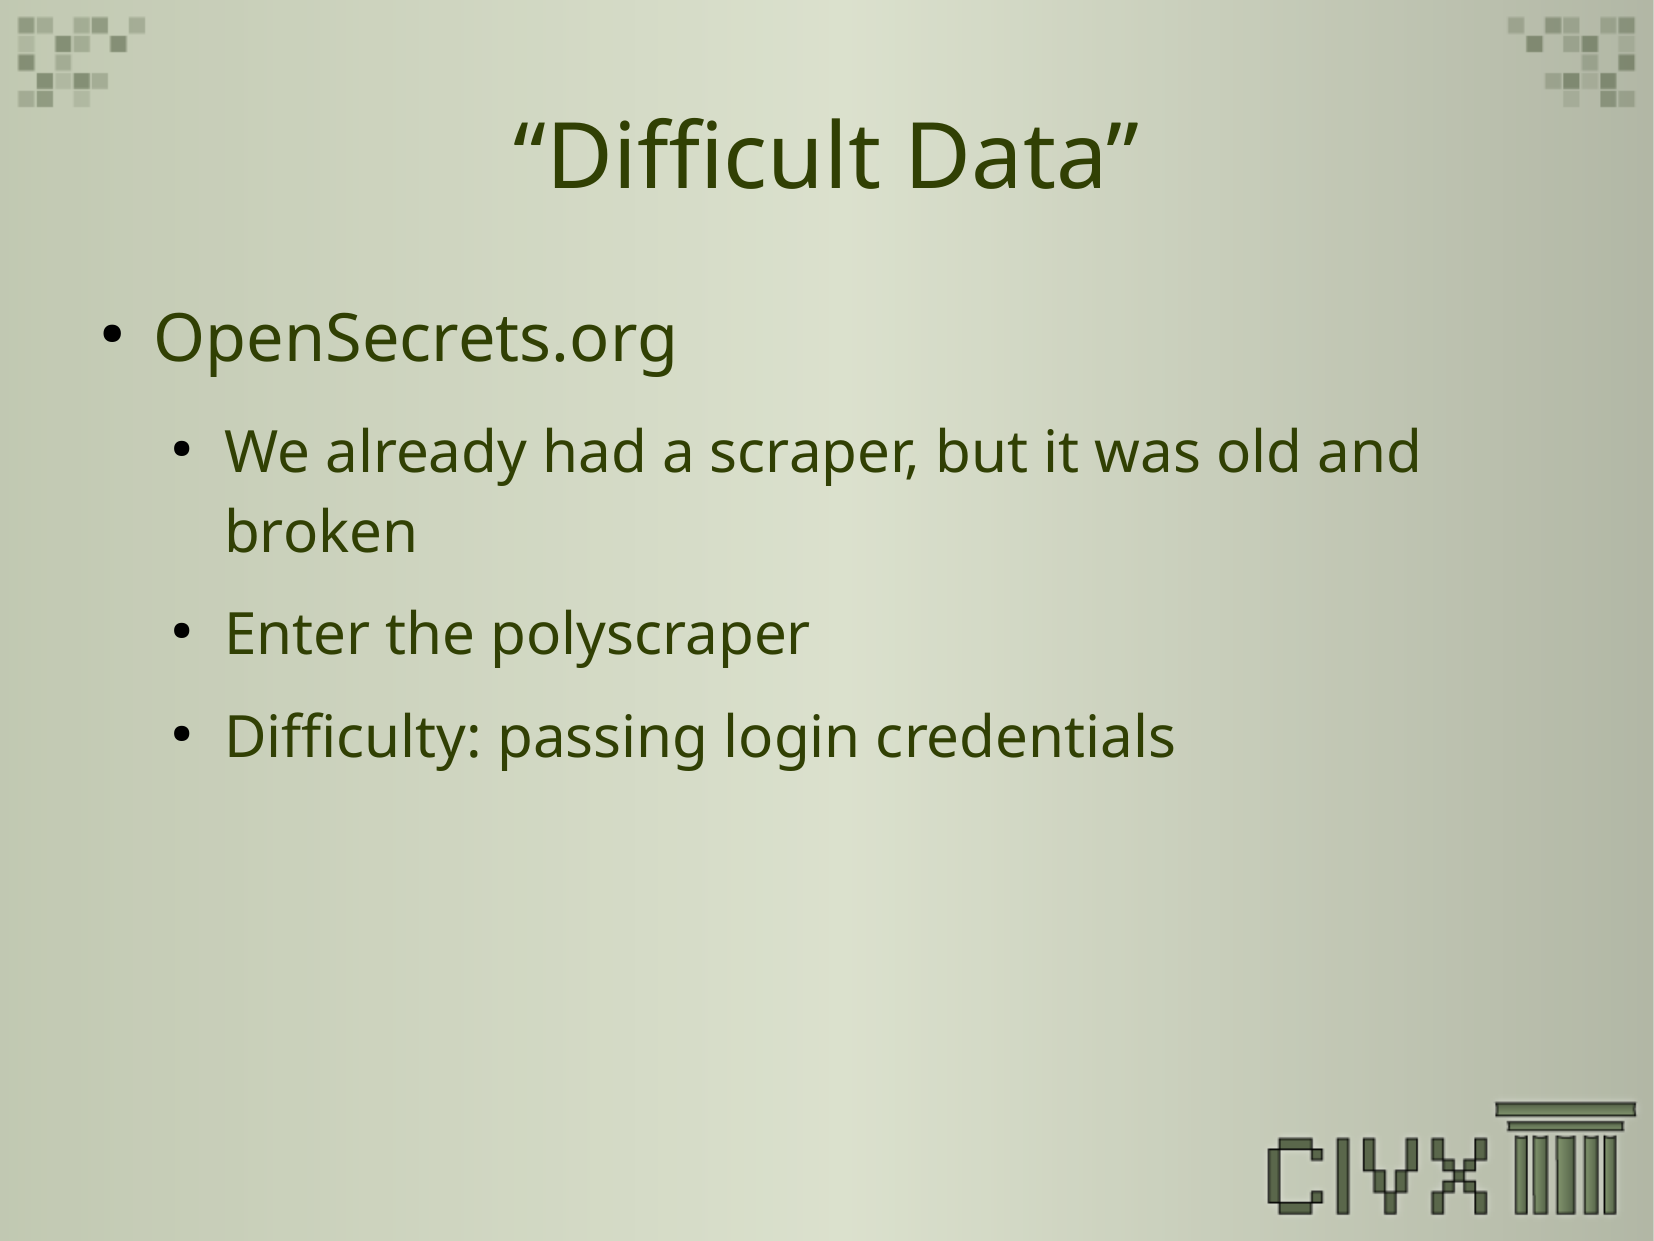

# “Difficult Data”
OpenSecrets.org
We already had a scraper, but it was old and broken
Enter the polyscraper
Difficulty: passing login credentials